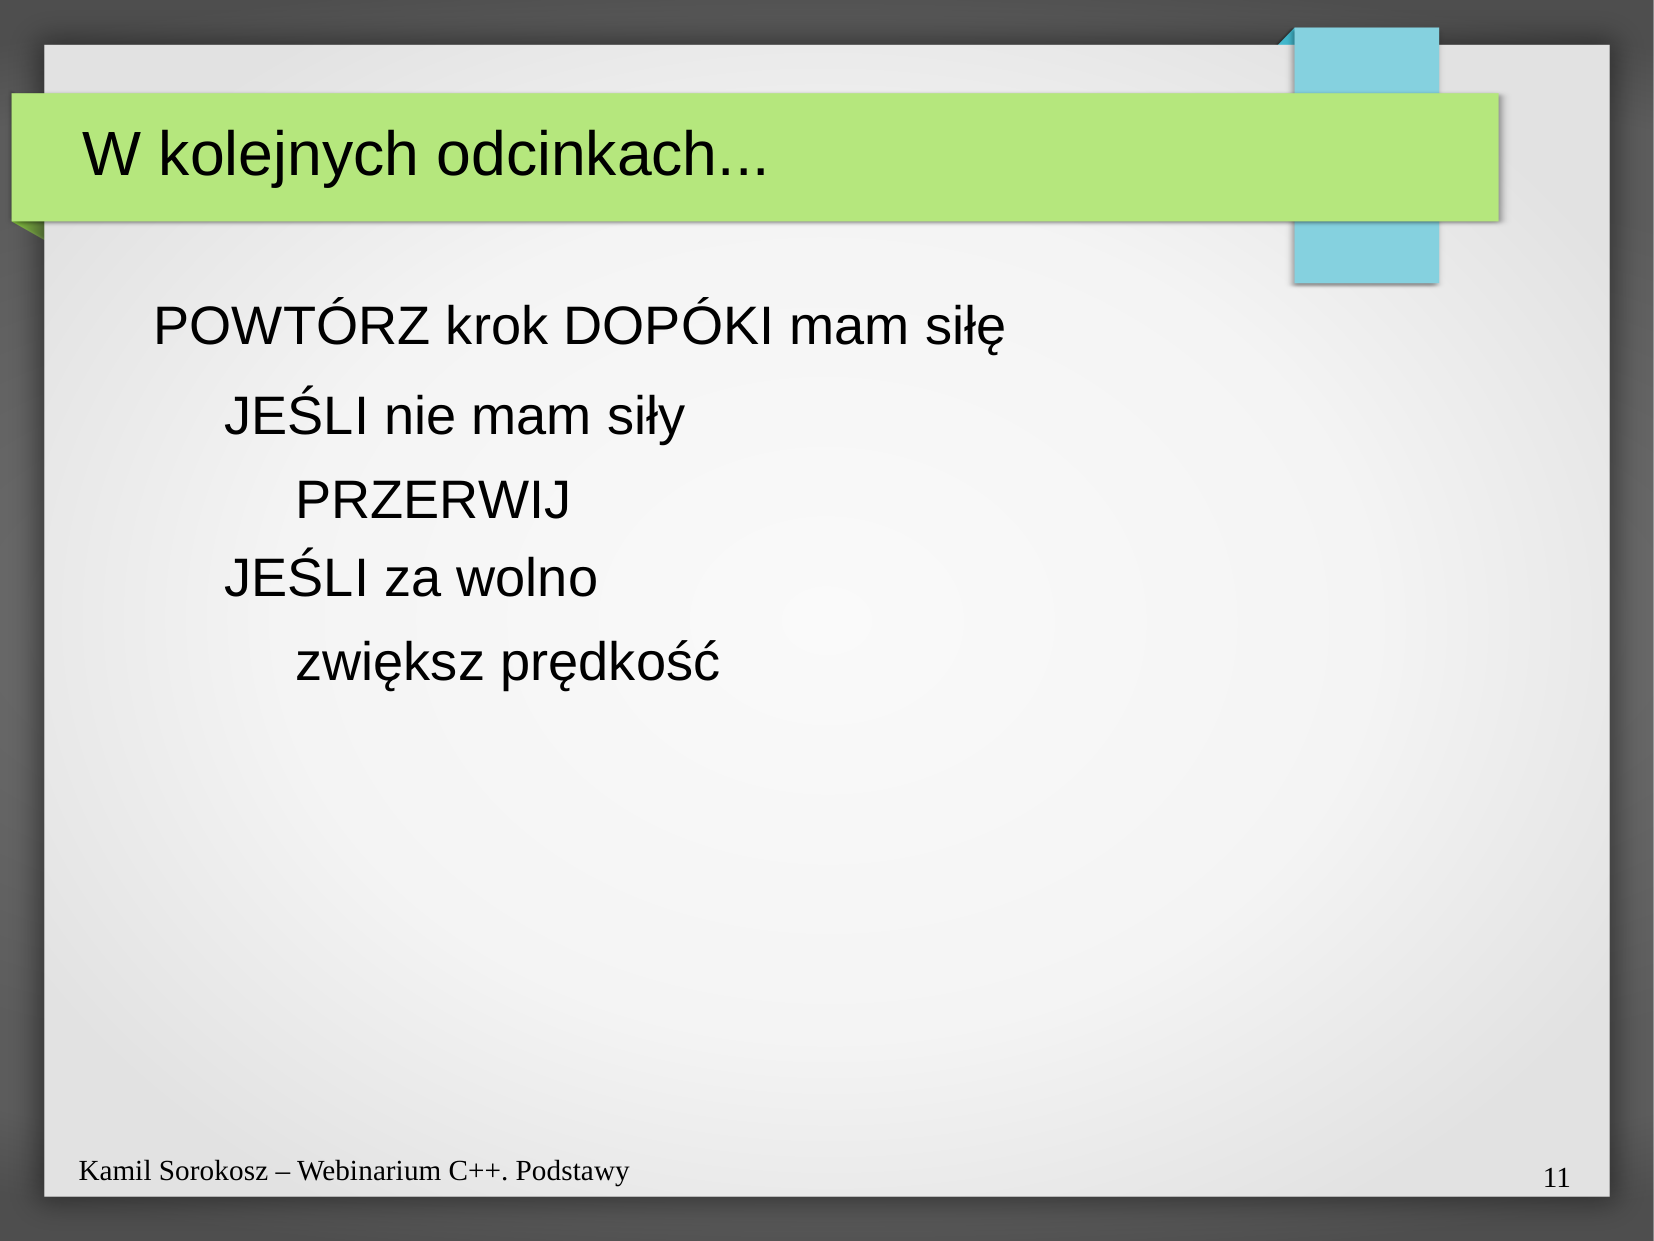

# W kolejnych odcinkach...
POWTÓRZ krok DOPÓKI mam siłę
JEŚLI nie mam siły
PRZERWIJ
JEŚLI za wolno
zwiększ prędkość
11